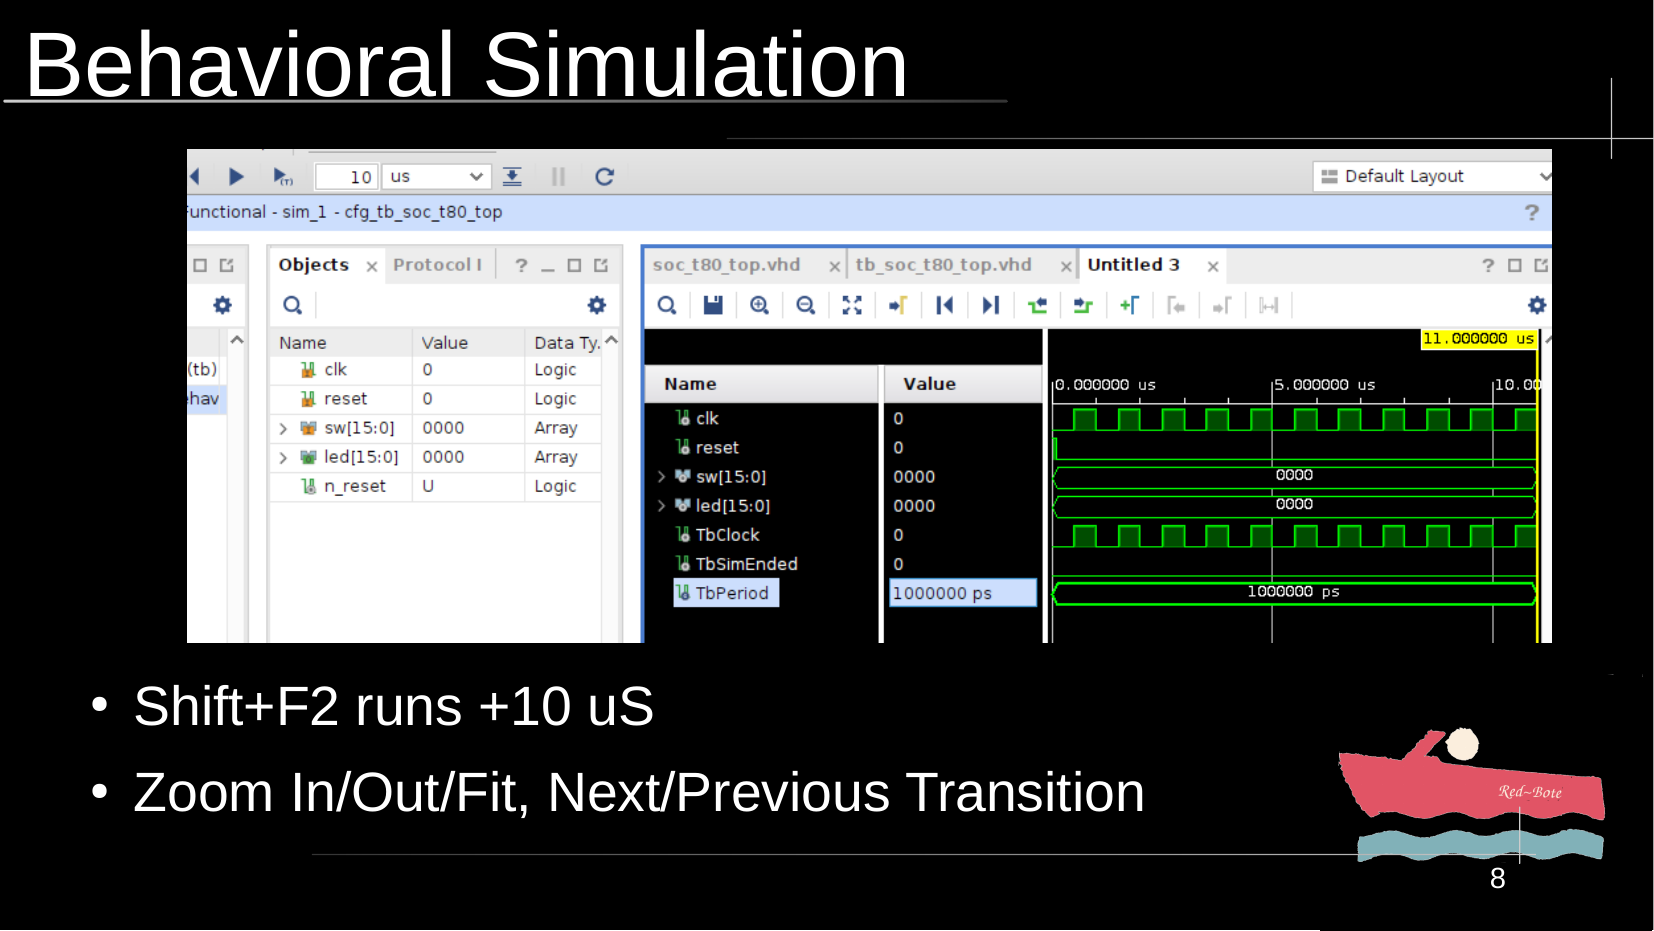

# Behavioral Simulation
Shift+F2 runs +10 uS
Zoom In/Out/Fit, Next/Previous Transition
8